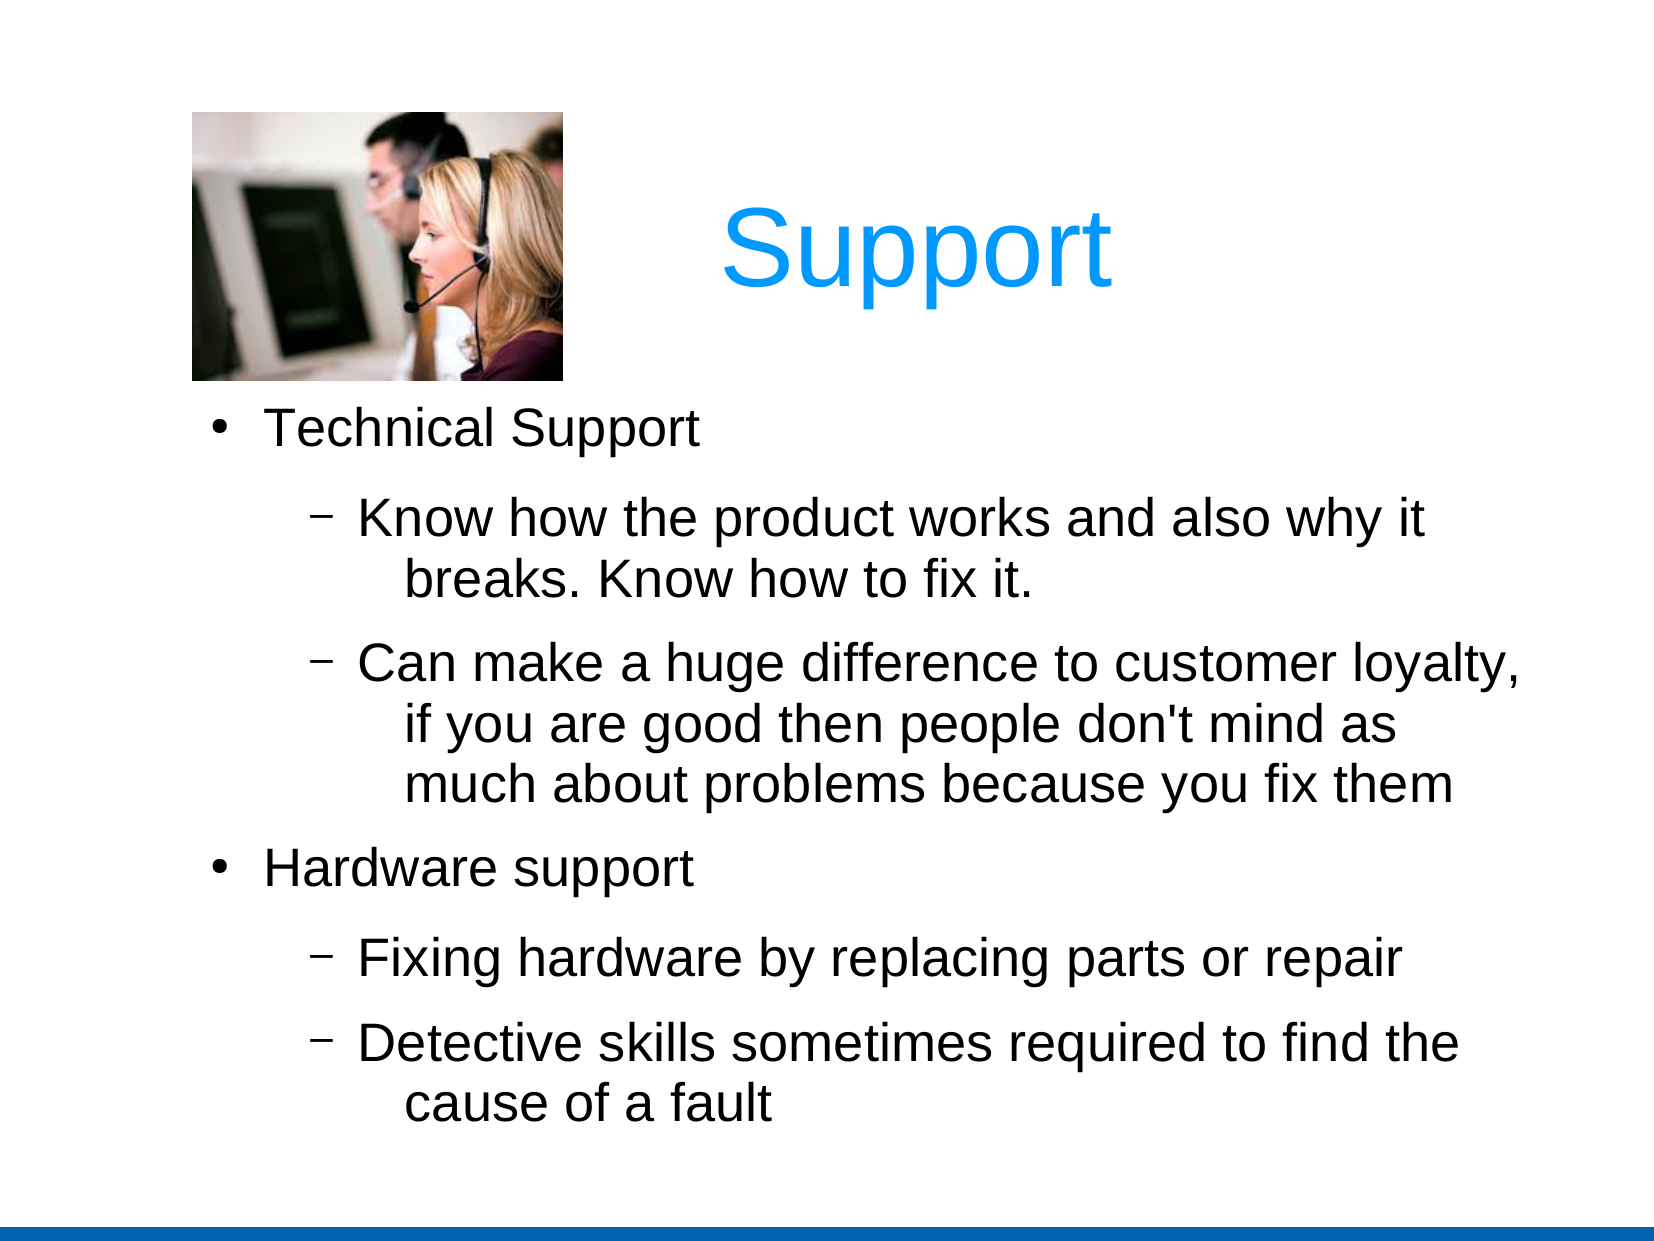

# Support
Technical Support
Know how the product works and also why it breaks. Know how to fix it.
Can make a huge difference to customer loyalty, if you are good then people don't mind as much about problems because you fix them
Hardware support
Fixing hardware by replacing parts or repair
Detective skills sometimes required to find the cause of a fault